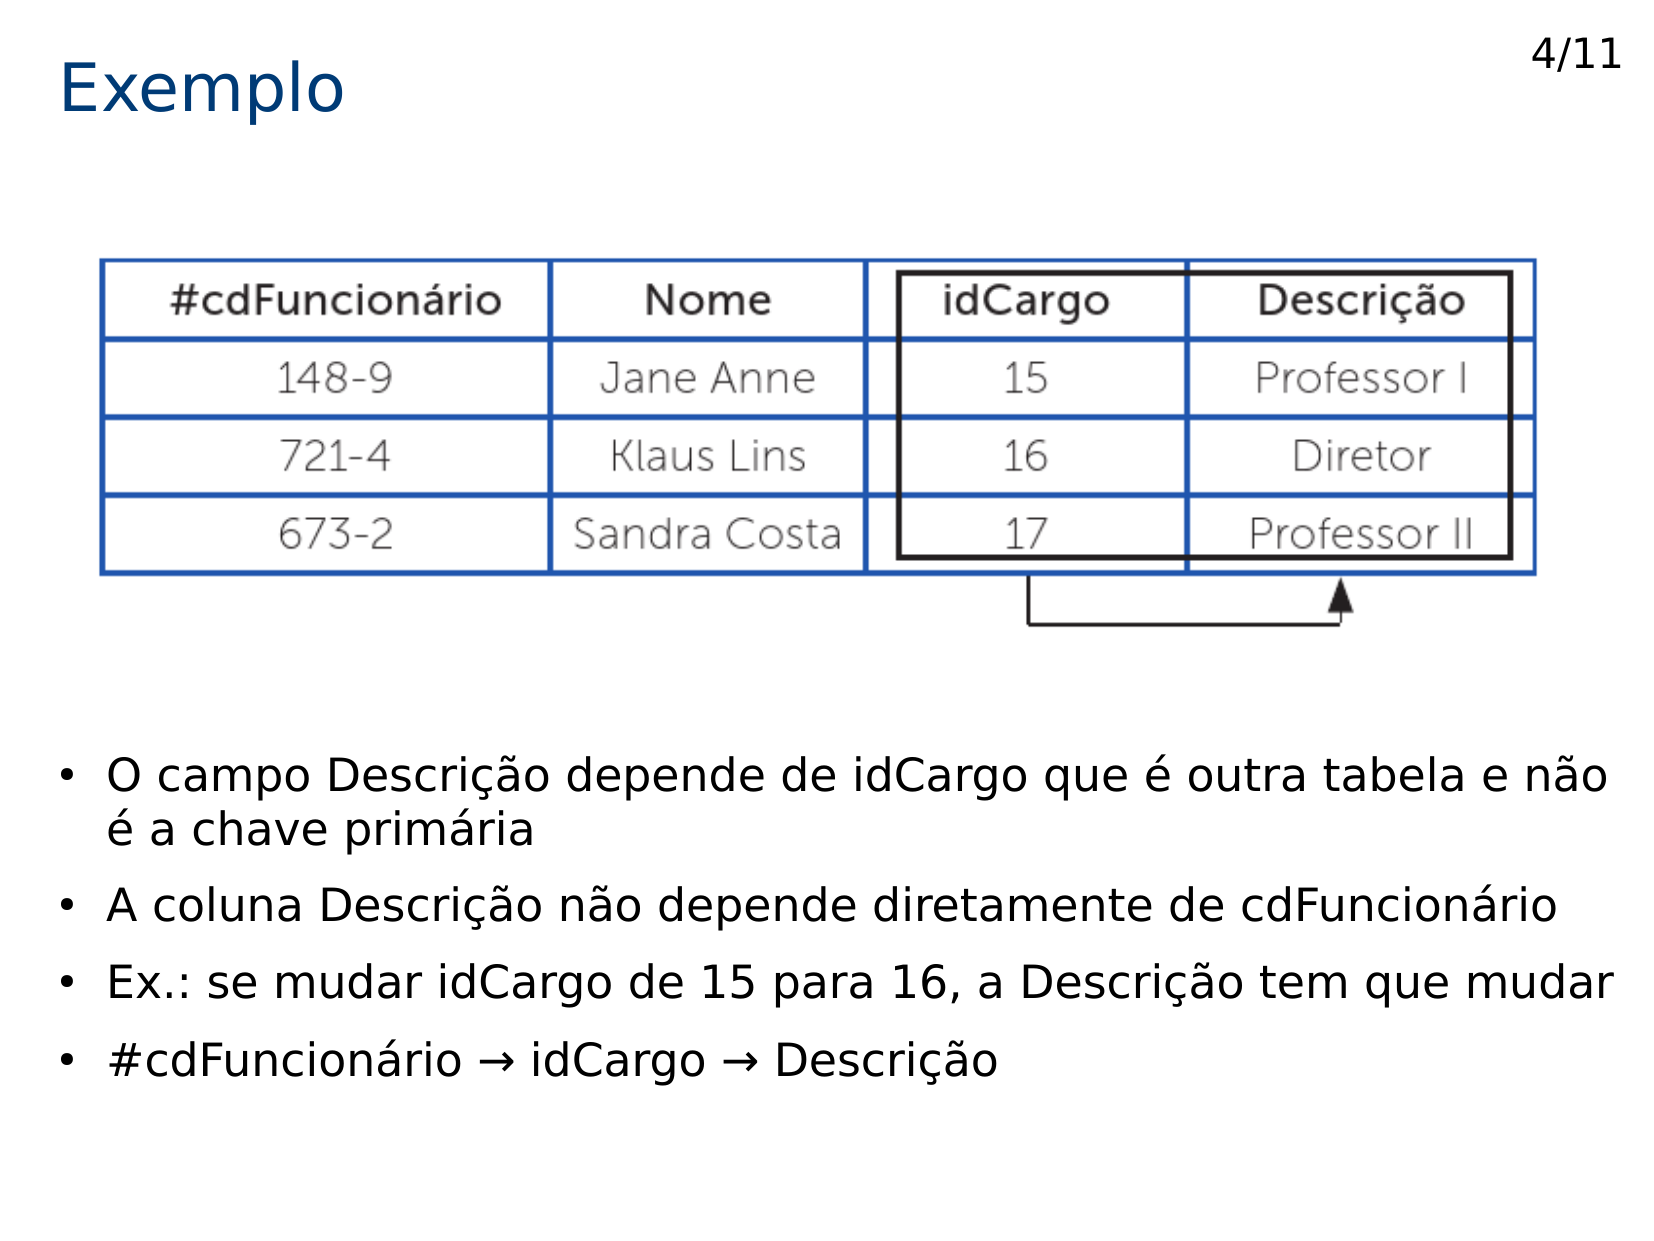

# Exemplo
4
O campo Descrição depende de idCargo que é outra tabela e não é a chave primária
A coluna Descrição não depende diretamente de cdFuncionário
Ex.: se mudar idCargo de 15 para 16, a Descrição tem que mudar
#cdFuncionário → idCargo → Descrição